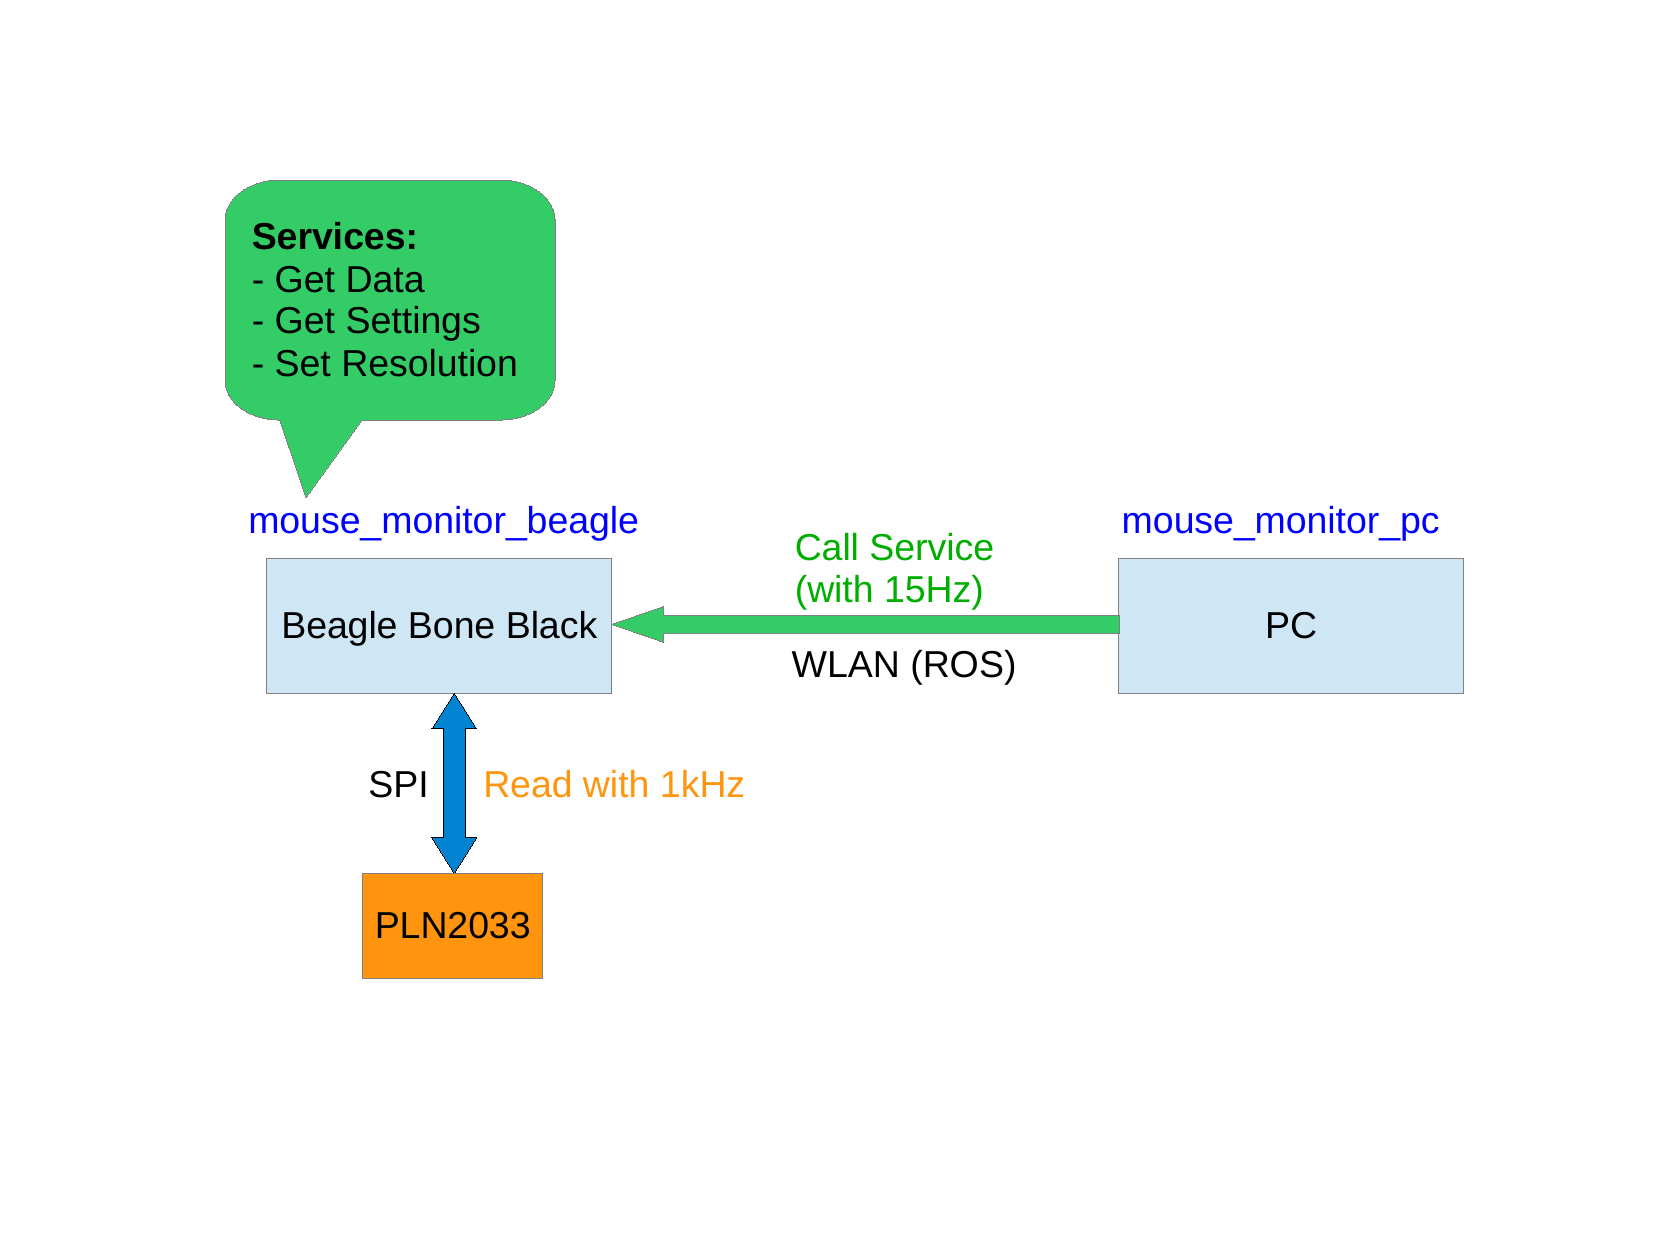

Services:
- Get Data
- Get Settings
- Set Resolution
mouse_monitor_beagle
mouse_monitor_pc
Call Service
(with 15Hz)
Beagle Bone Black
PC
WLAN (ROS)
Read with 1kHz
SPI
PLN2033